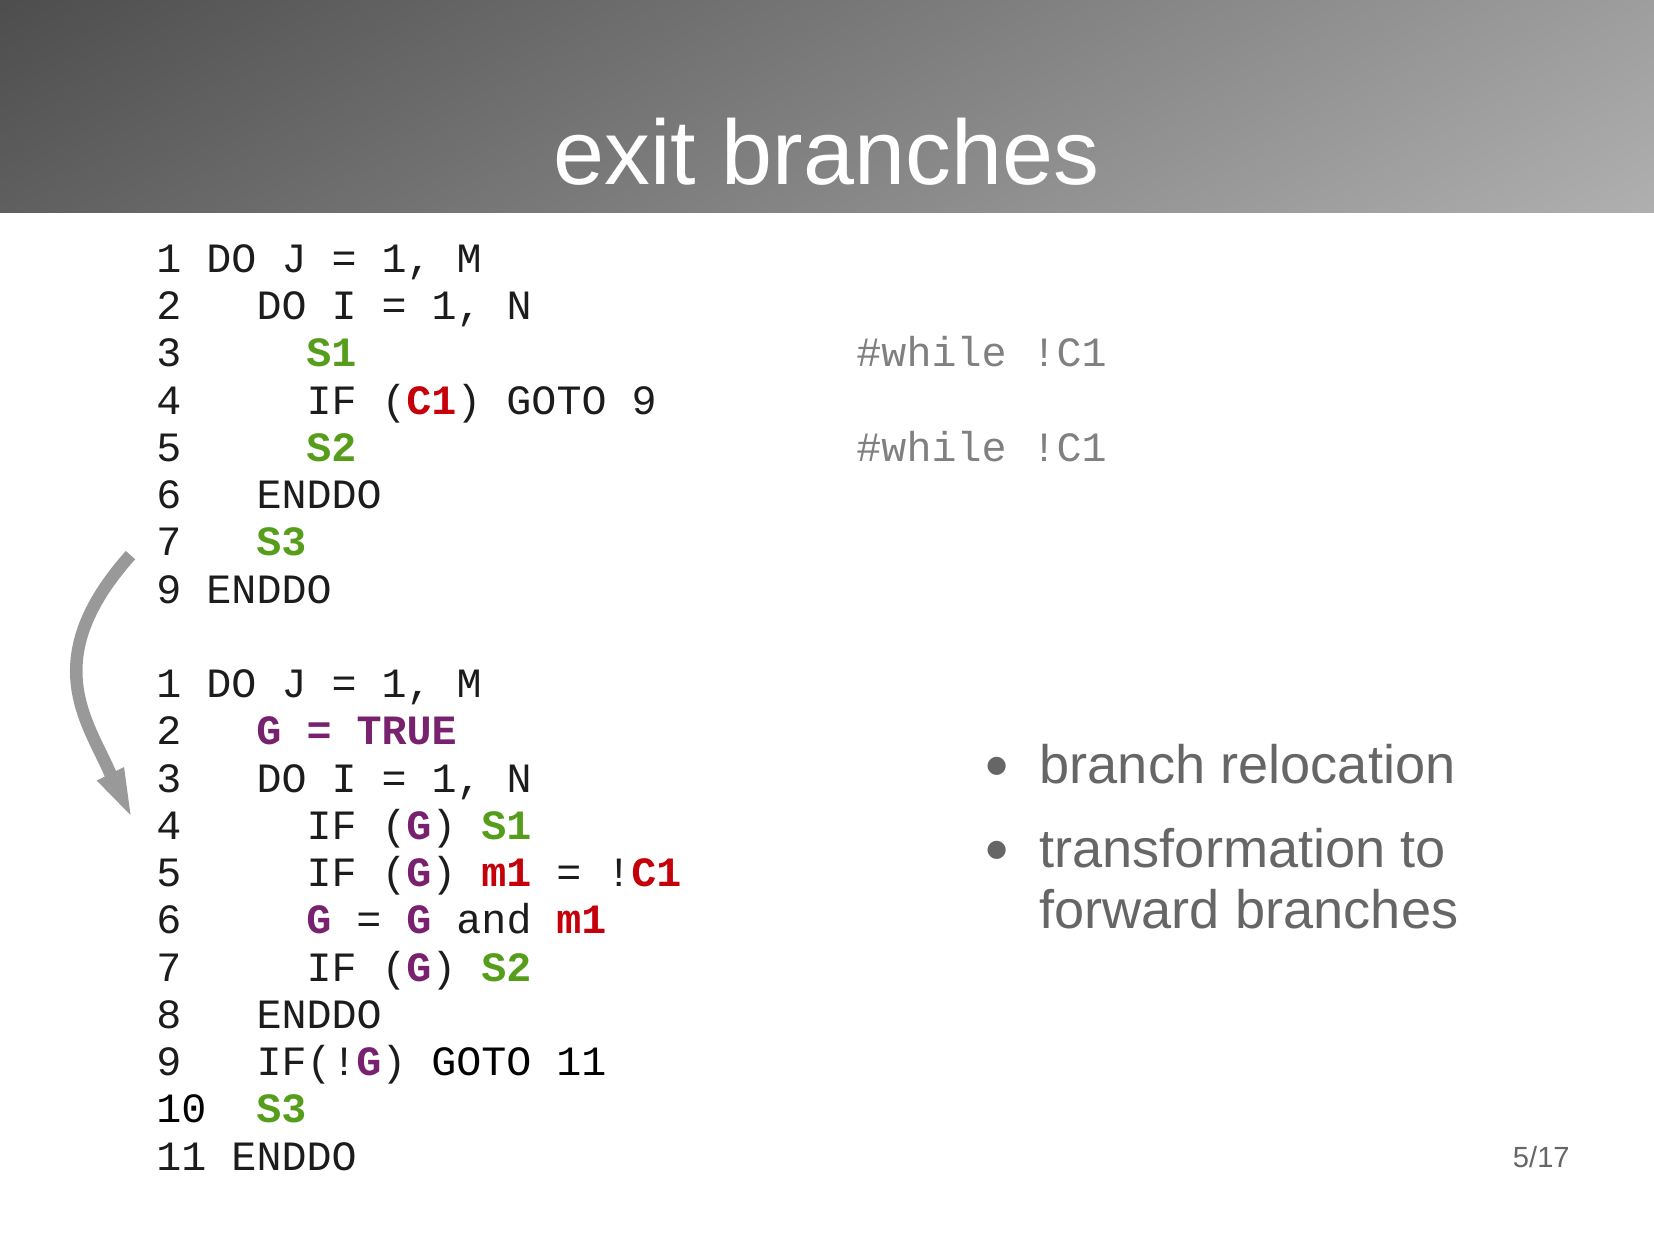

# exit branches
1 DO J = 1, M
2 DO I = 1, N
3 S1 #while !C1
4 IF (C1) GOTO 9
5 S2 #while !C1
6 ENDDO
7 S3
9 ENDDO
1 DO J = 1, M
2 G = TRUE
3 DO I = 1, N
4 IF (G) S1
5 IF (G) m1 = !C1
6 G = G and m1
7 IF (G) S2
8 ENDDO
9 IF(!G) GOTO 11
10 S3
11 ENDDO
branch relocation
transformation to forward branches